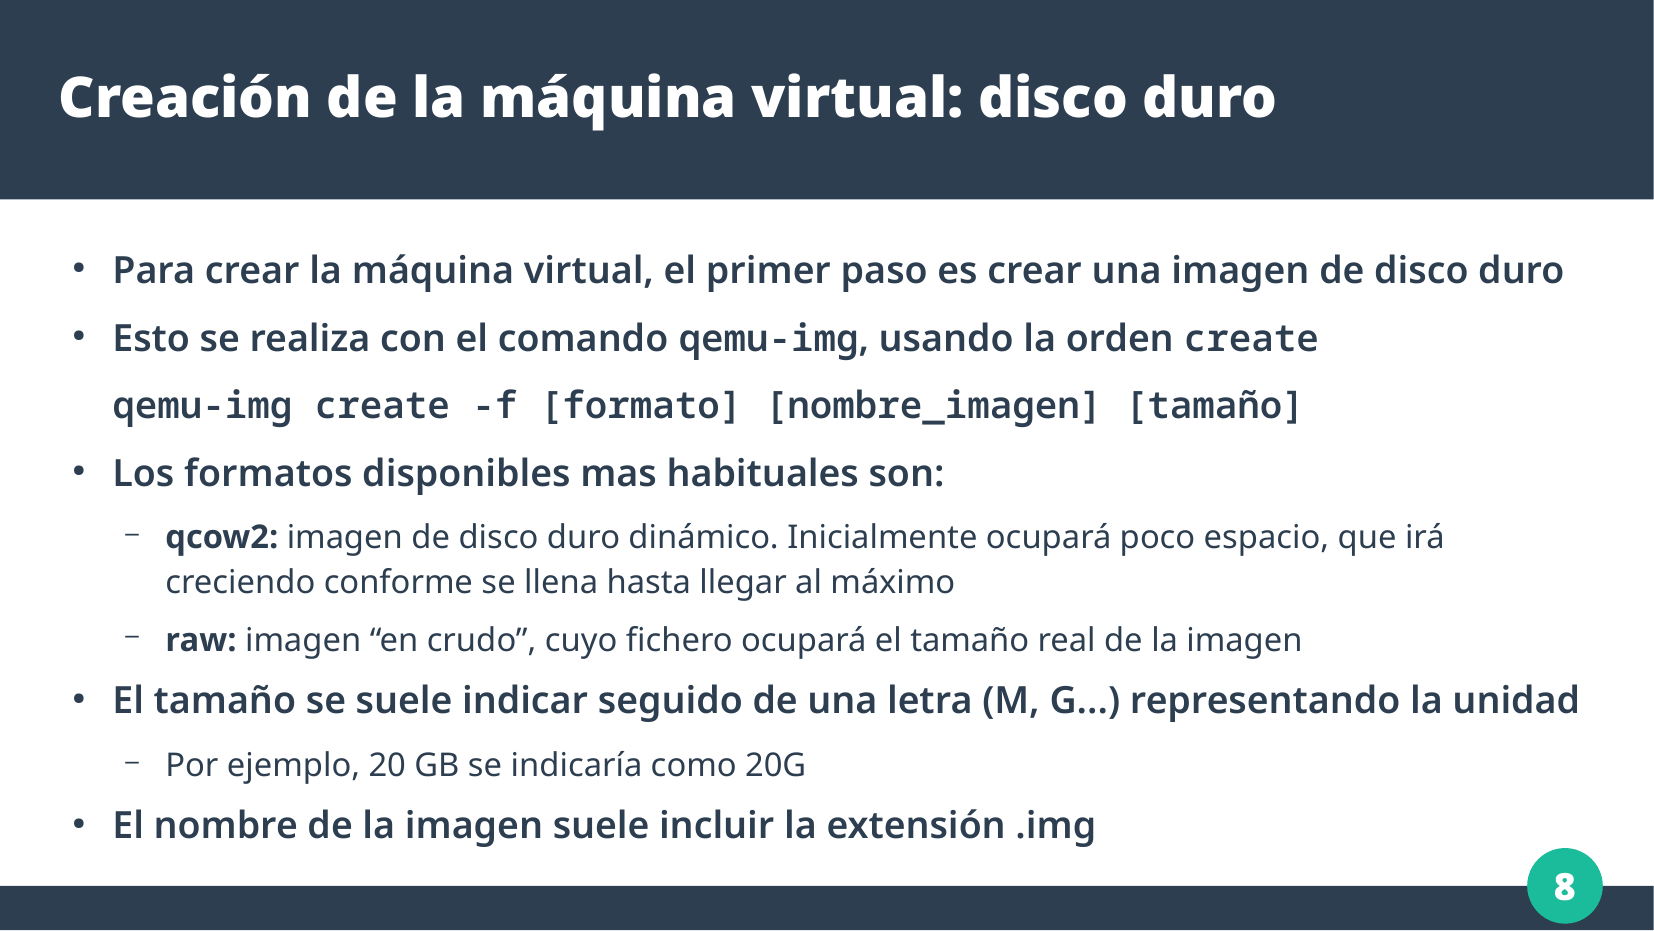

# Creación de la máquina virtual: disco duro
Para crear la máquina virtual, el primer paso es crear una imagen de disco duro
Esto se realiza con el comando qemu-img, usando la orden create
qemu-img create -f [formato] [nombre_imagen] [tamaño]
Los formatos disponibles mas habituales son:
qcow2: imagen de disco duro dinámico. Inicialmente ocupará poco espacio, que irá creciendo conforme se llena hasta llegar al máximo
raw: imagen “en crudo”, cuyo fichero ocupará el tamaño real de la imagen
El tamaño se suele indicar seguido de una letra (M, G...) representando la unidad
Por ejemplo, 20 GB se indicaría como 20G
El nombre de la imagen suele incluir la extensión .img